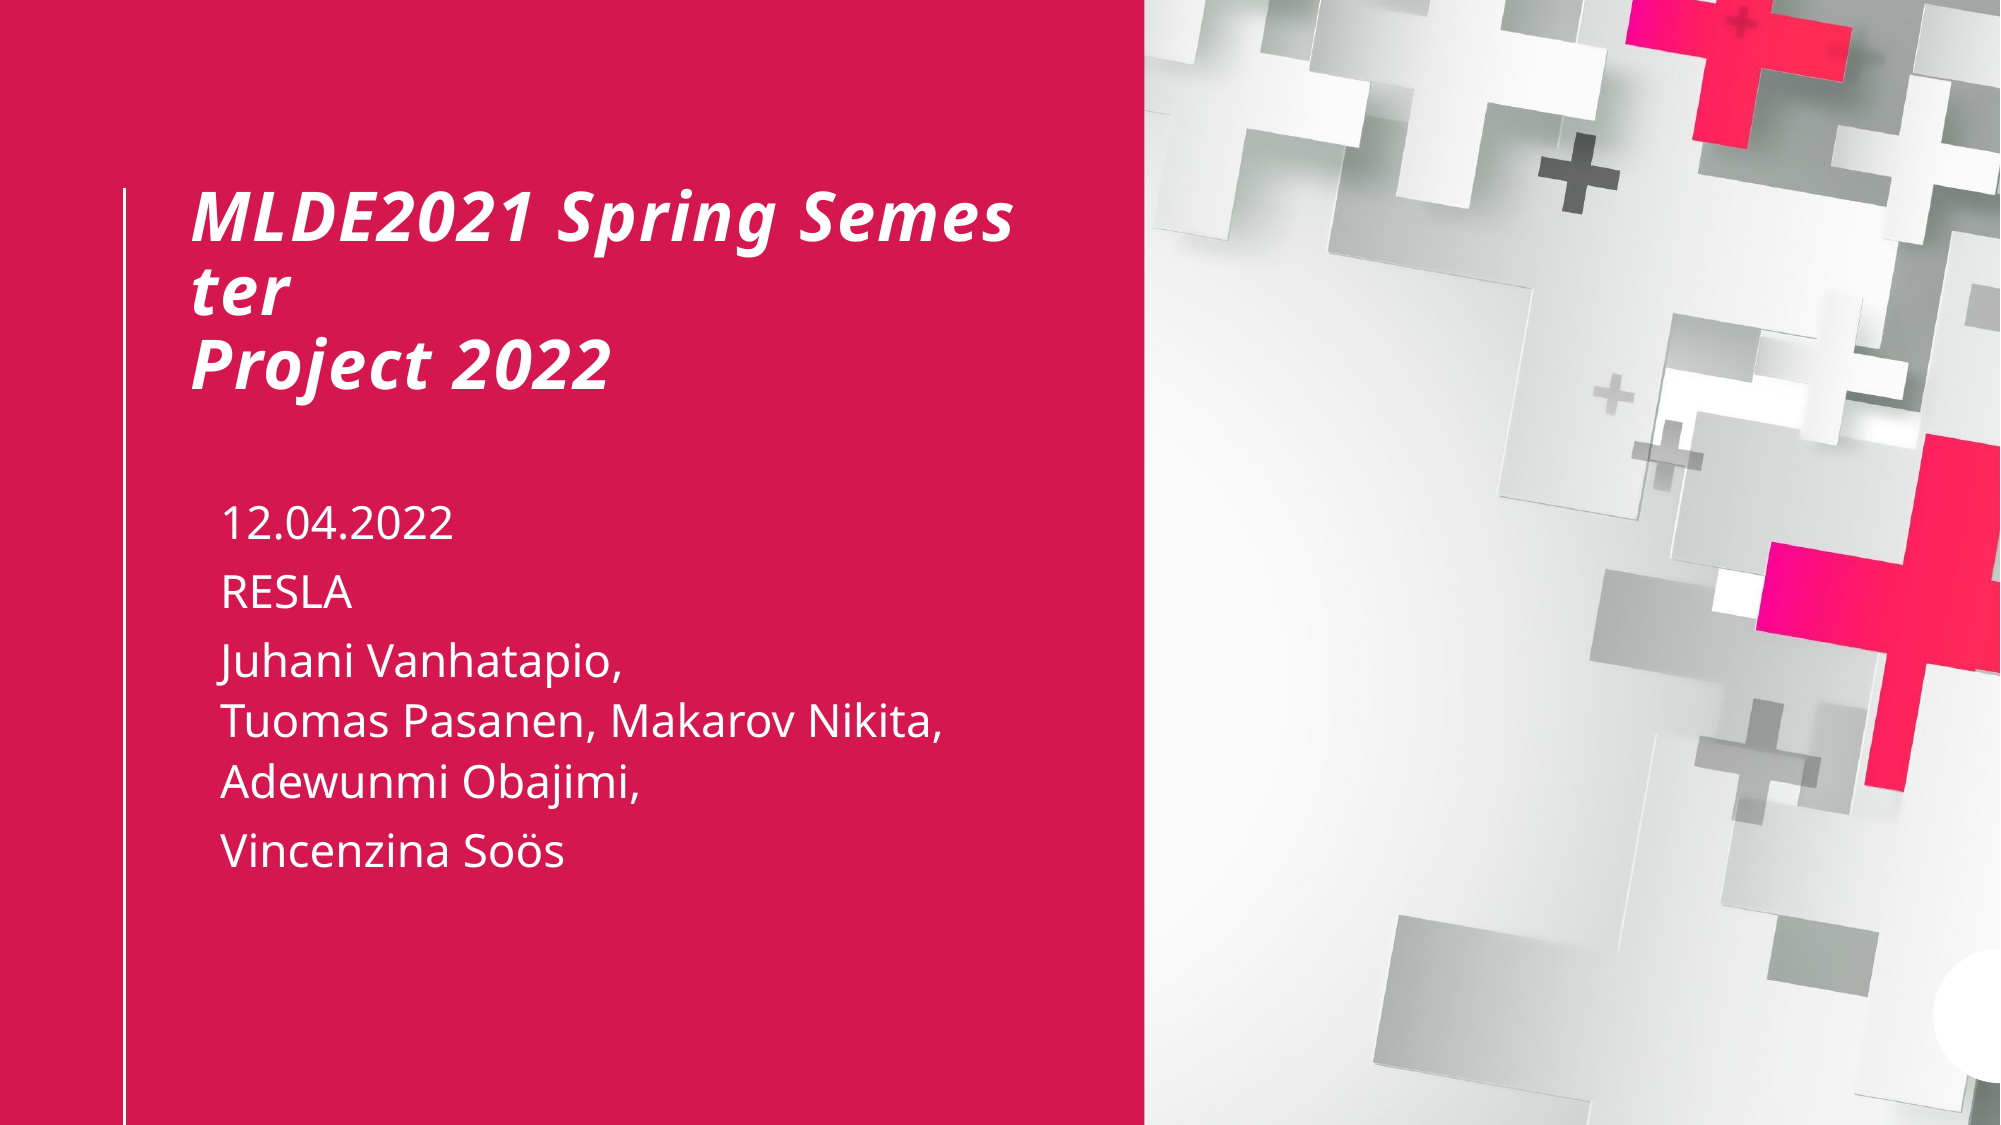

# MLDE2021 Spring Semester Project 2022
12.04.2022
RESLA
Juhani Vanhatapio, Tuomas Pasanen, Makarov Nikita, Adewunmi Obajimi,
Vincenzina Soös